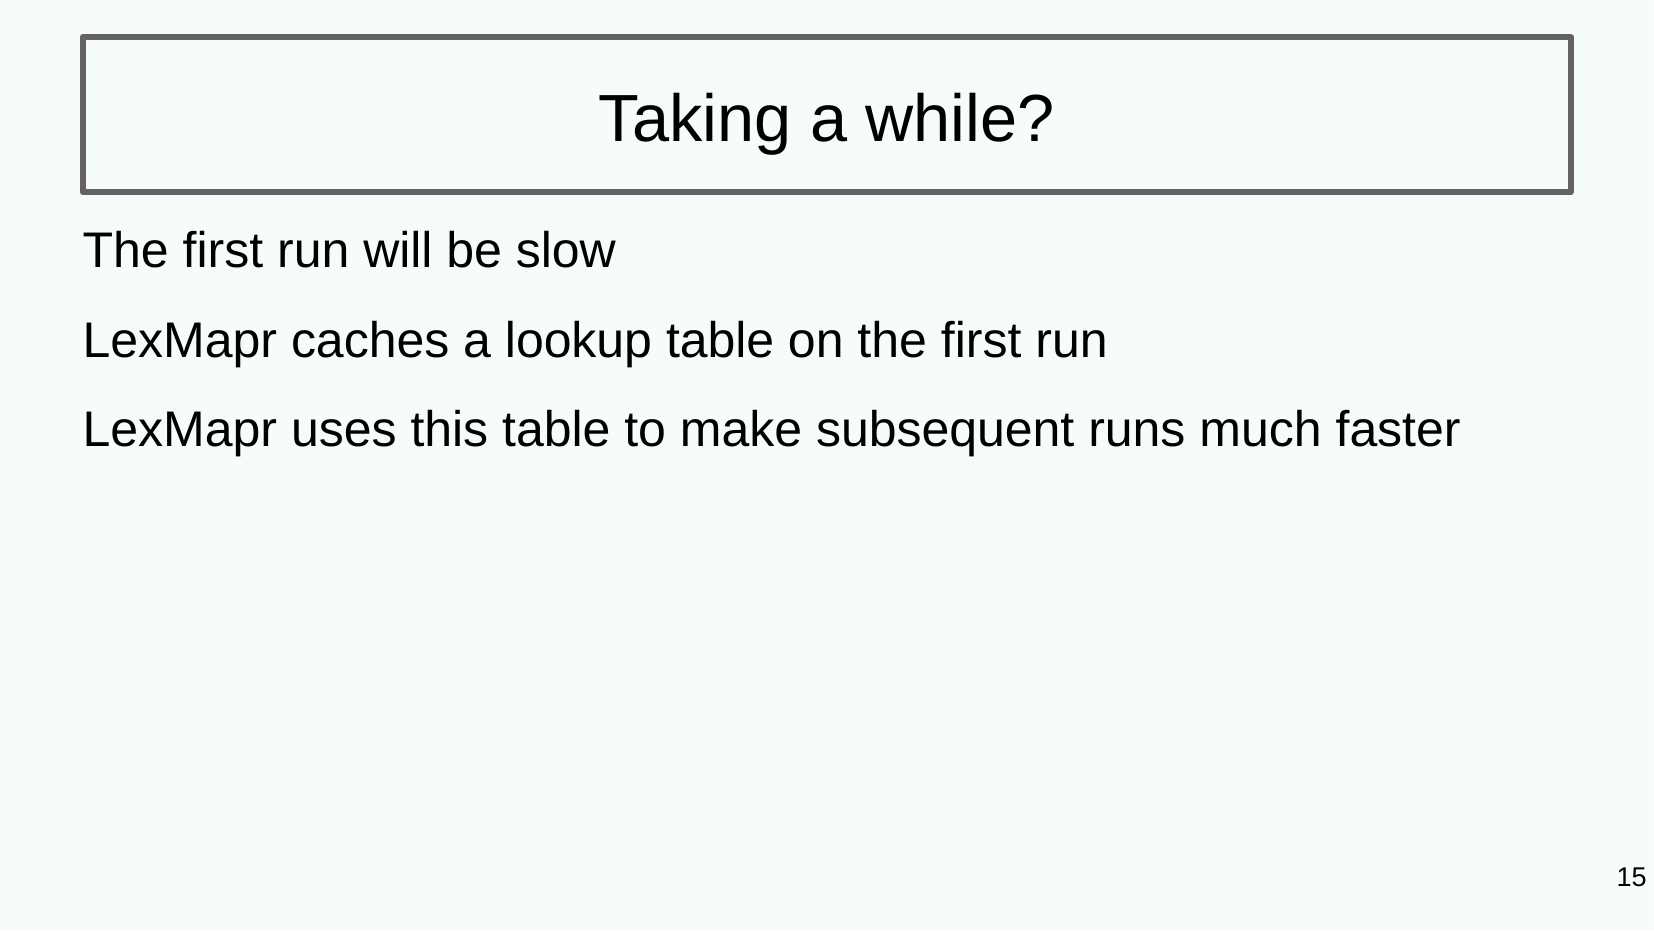

Taking a while?
The first run will be slow
LexMapr caches a lookup table on the first run
LexMapr uses this table to make subsequent runs much faster